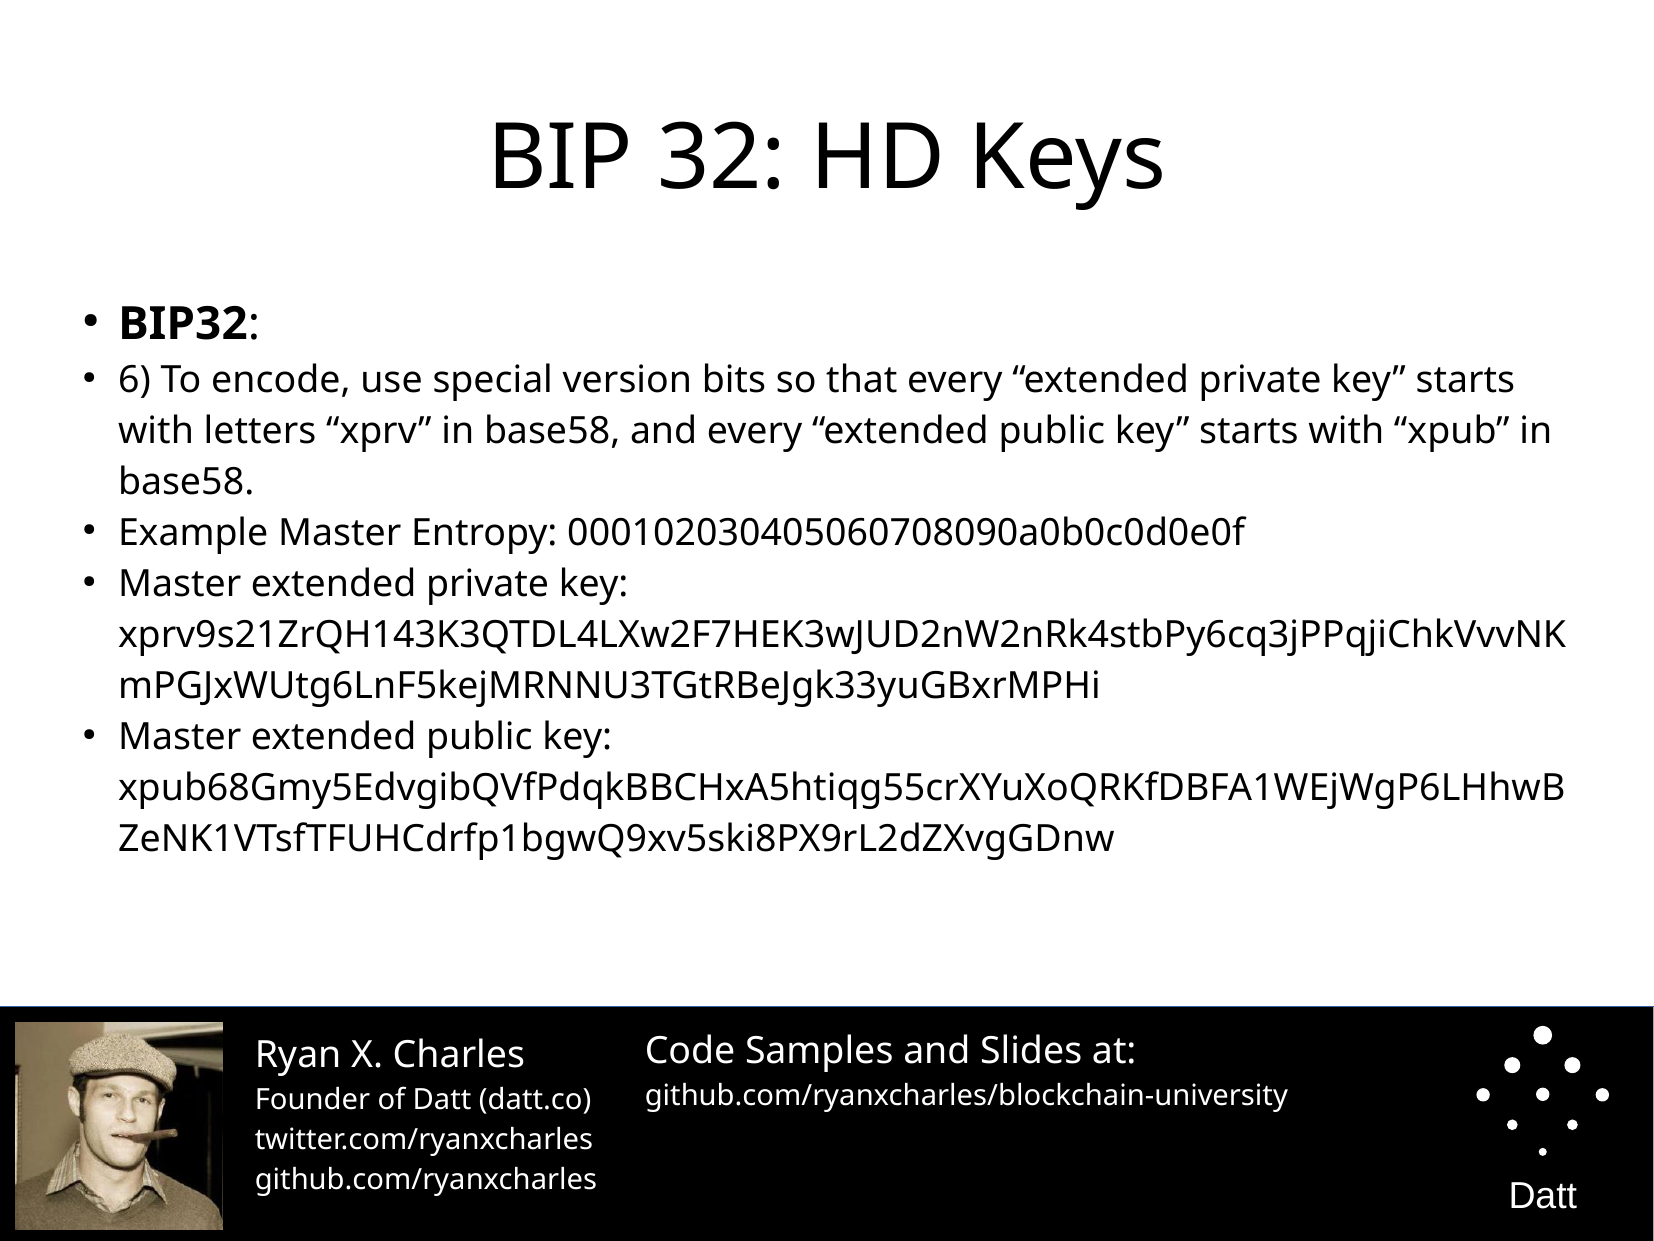

BIP 32: HD Keys
# BIP32:
6) To encode, use special version bits so that every “extended private key” starts with letters “xprv” in base58, and every “extended public key” starts with “xpub” in base58.
Example Master Entropy: 000102030405060708090a0b0c0d0e0f
Master extended private key: xprv9s21ZrQH143K3QTDL4LXw2F7HEK3wJUD2nW2nRk4stbPy6cq3jPPqjiChkVvvNKmPGJxWUtg6LnF5kejMRNNU3TGtRBeJgk33yuGBxrMPHi
Master extended public key: xpub68Gmy5EdvgibQVfPdqkBBCHxA5htiqg55crXYuXoQRKfDBFA1WEjWgP6LHhwBZeNK1VTsfTFUHCdrfp1bgwQ9xv5ski8PX9rL2dZXvgGDnw
Code Samples and Slides at:
github.com/ryanxcharles/blockchain-university
Ryan X. Charles
Founder of Datt (datt.co)
twitter.com/ryanxcharles
github.com/ryanxcharles
Datt